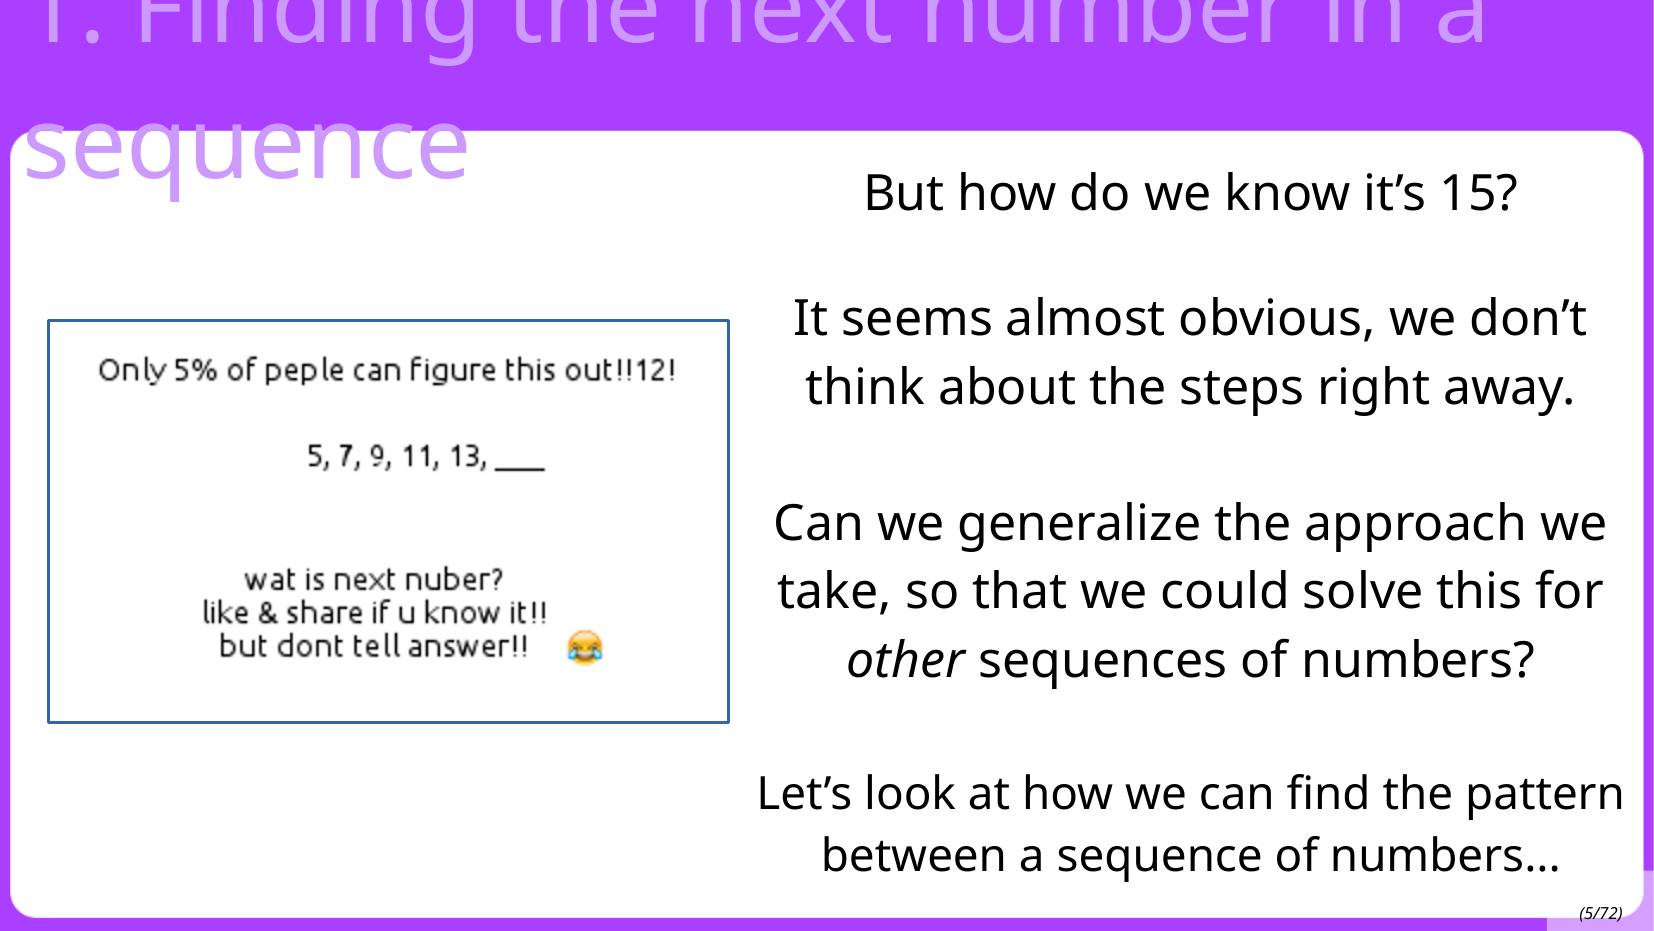

# 1. Finding the next number in a sequence
But how do we know it’s 15?
It seems almost obvious, we don’t think about the steps right away.
Can we generalize the approach we take, so that we could solve this for other sequences of numbers?
Let’s look at how we can find the pattern between a sequence of numbers...